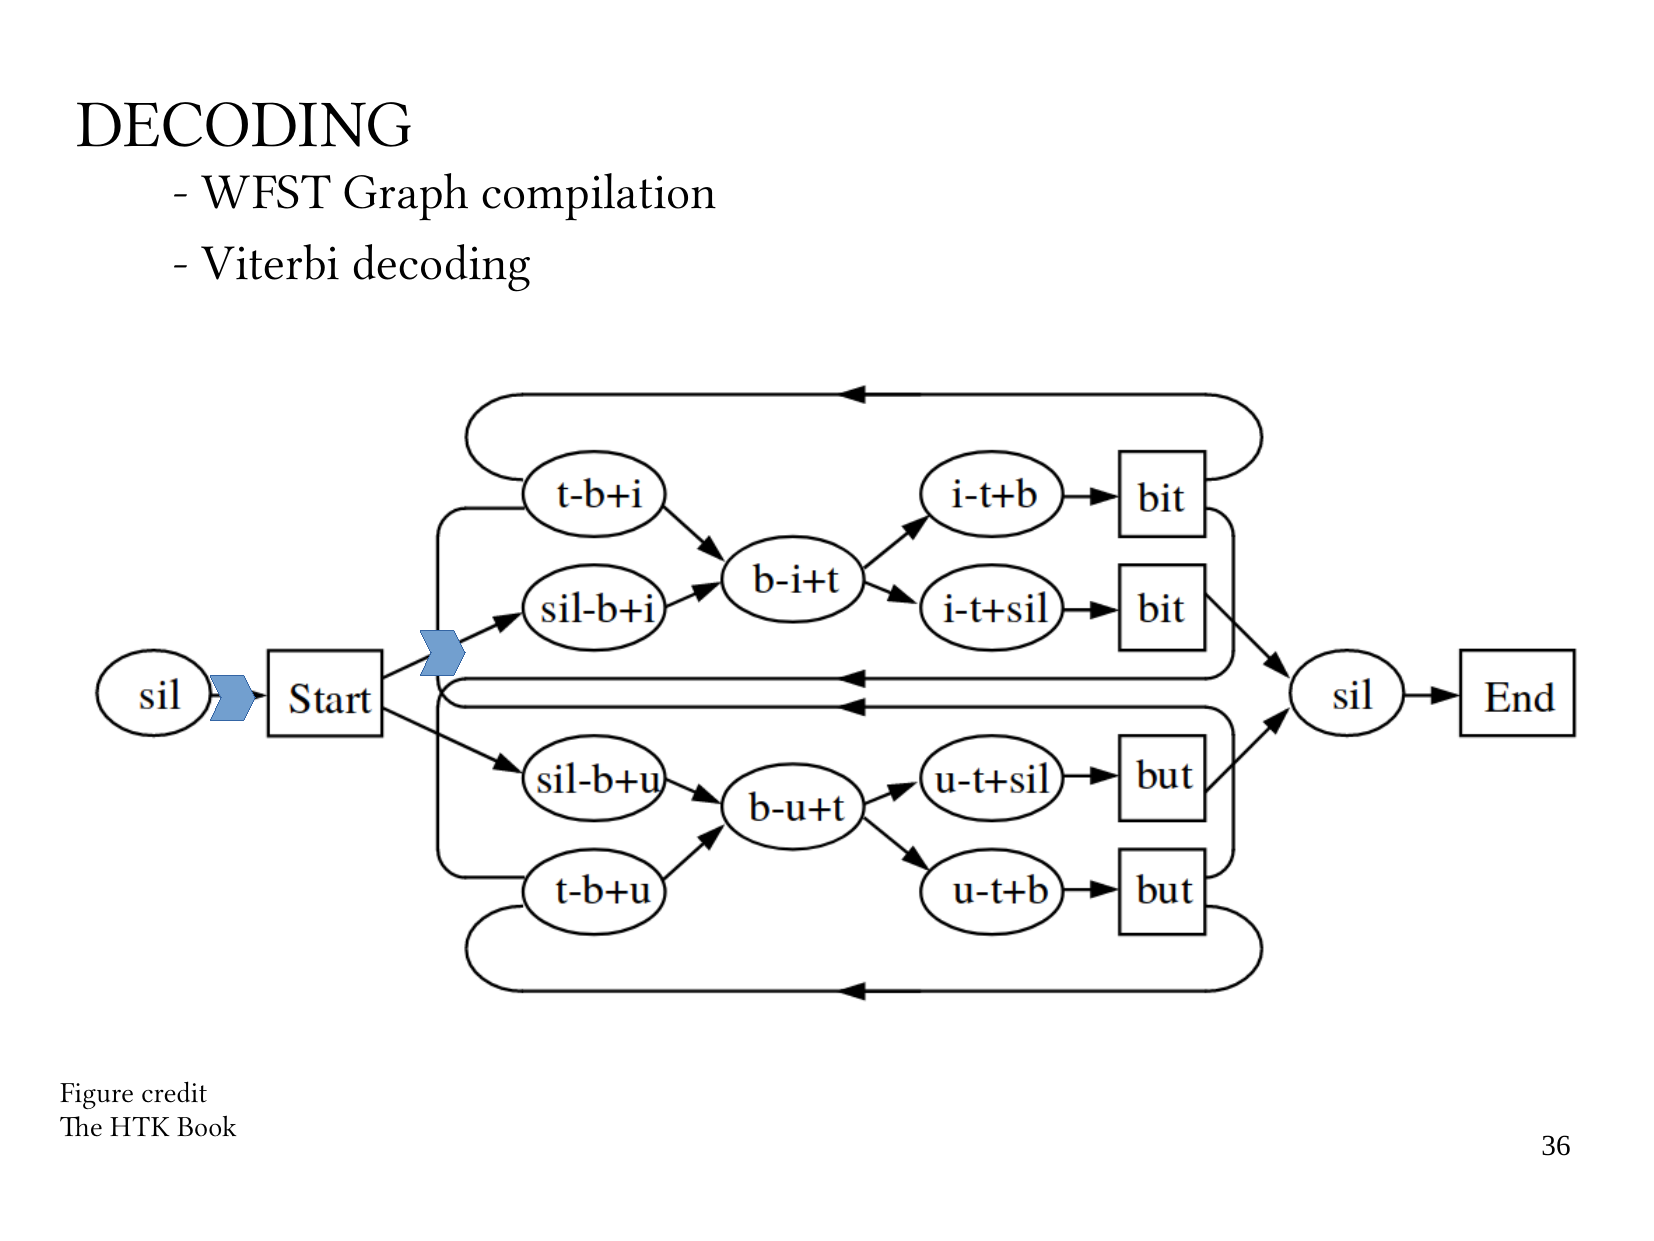

# DECODING
 - WFST Graph compilation
 - Viterbi decoding
 FEATURE EXTRACTION
 - Sliding window feature extraction
 GMM MONOPHONE TRAINING
 - Flat-start
 - Baum-Welch re-estimation
 GMM TRIPHONE TRAINING
 - Phonetic decision tree
 - Baum-Welch re-estimation
Figure credit
The HTK Book
 - Gradient descent via backprop
36